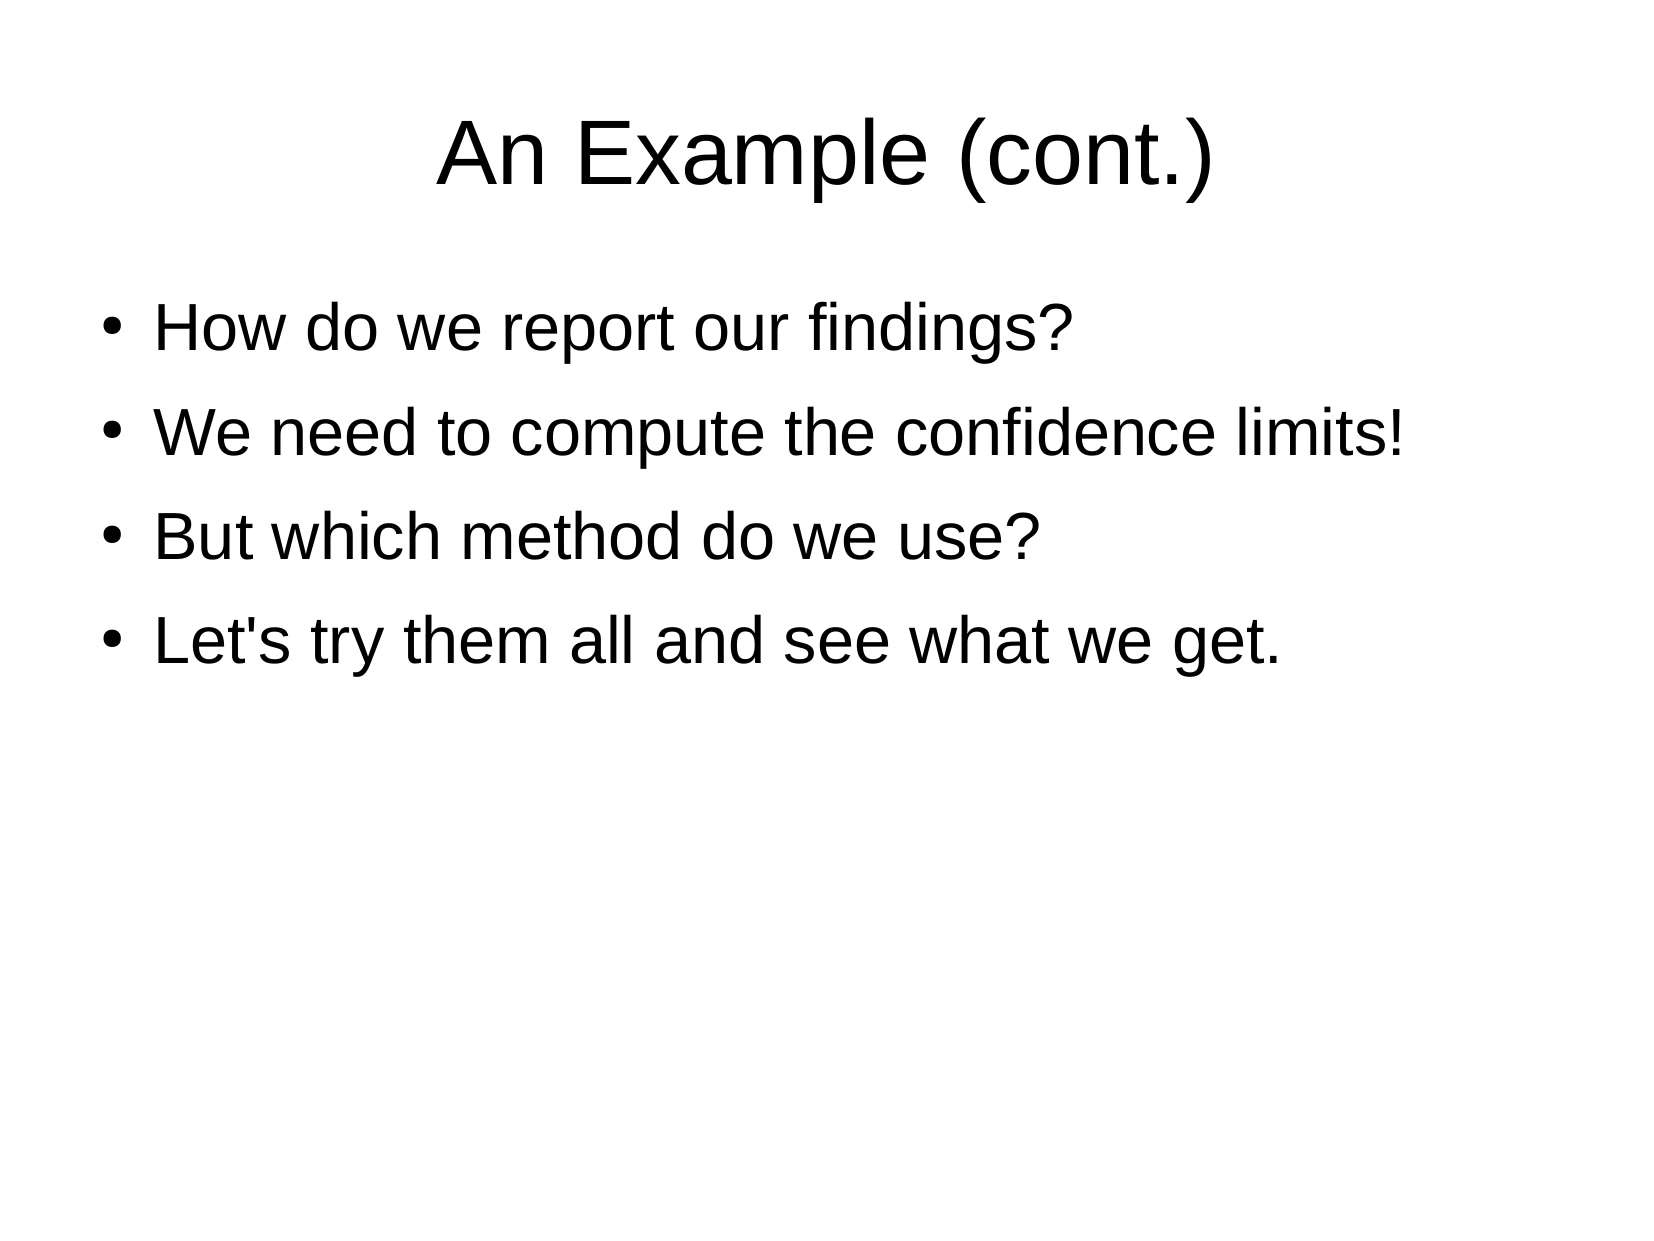

# An Example (cont.)
How do we report our findings?
We need to compute the confidence limits!
But which method do we use?
Let's try them all and see what we get.